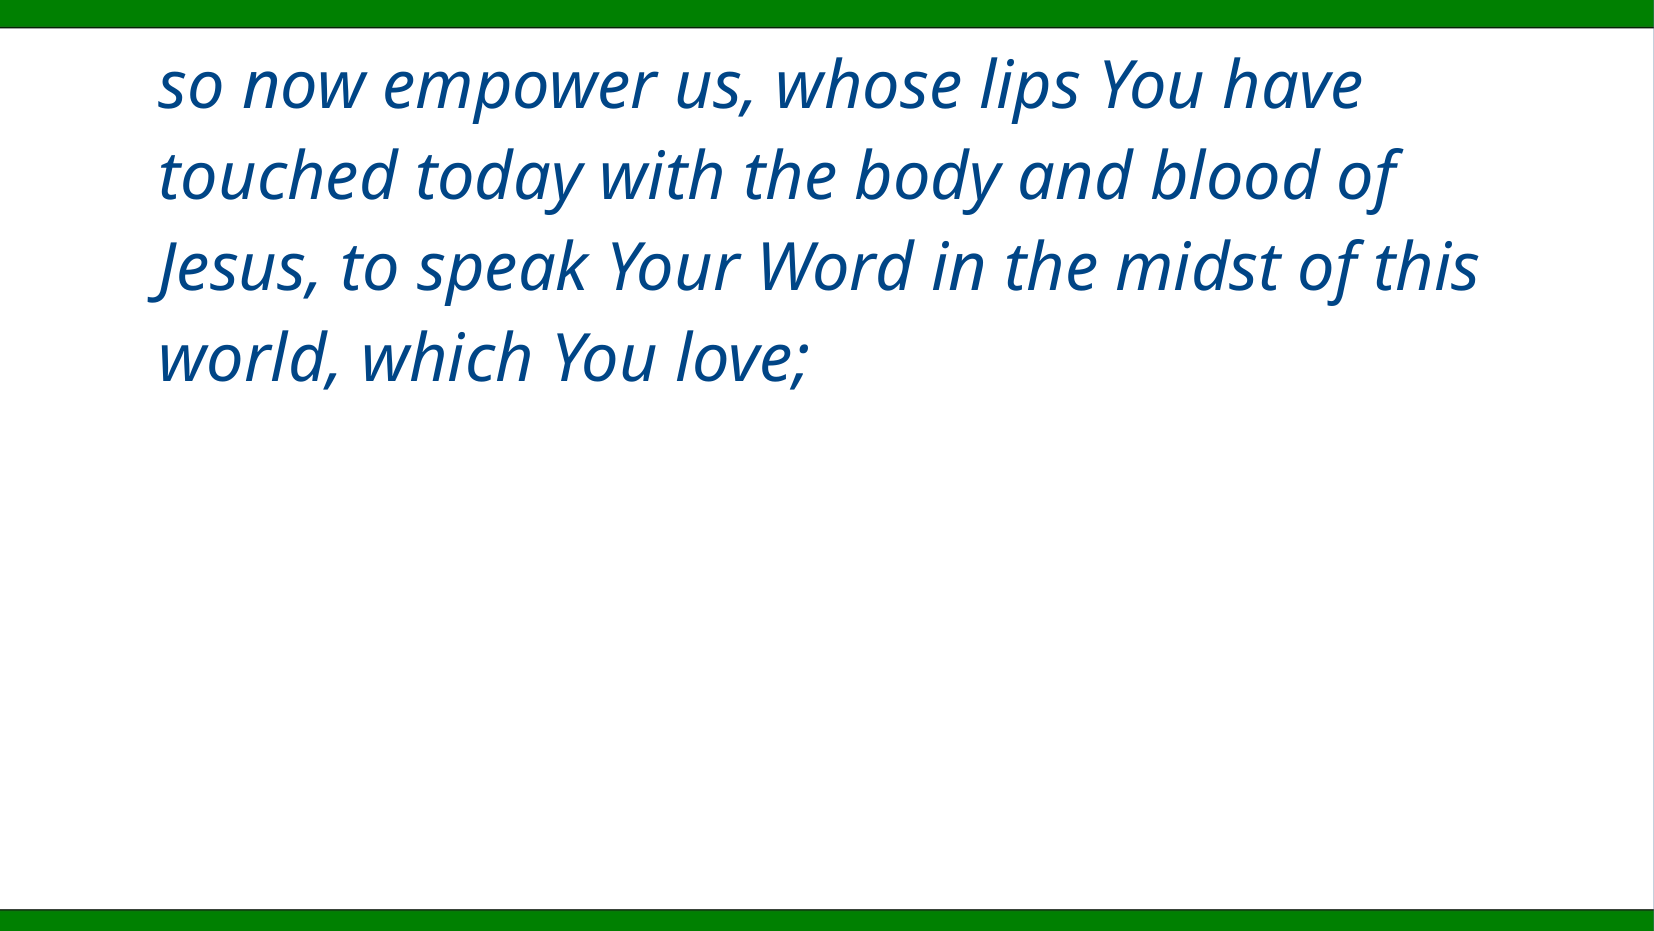

so now empower us, whose lips You have
 touched today with the body and blood of
 Jesus, to speak Your Word in the midst of this
 world, which You love;